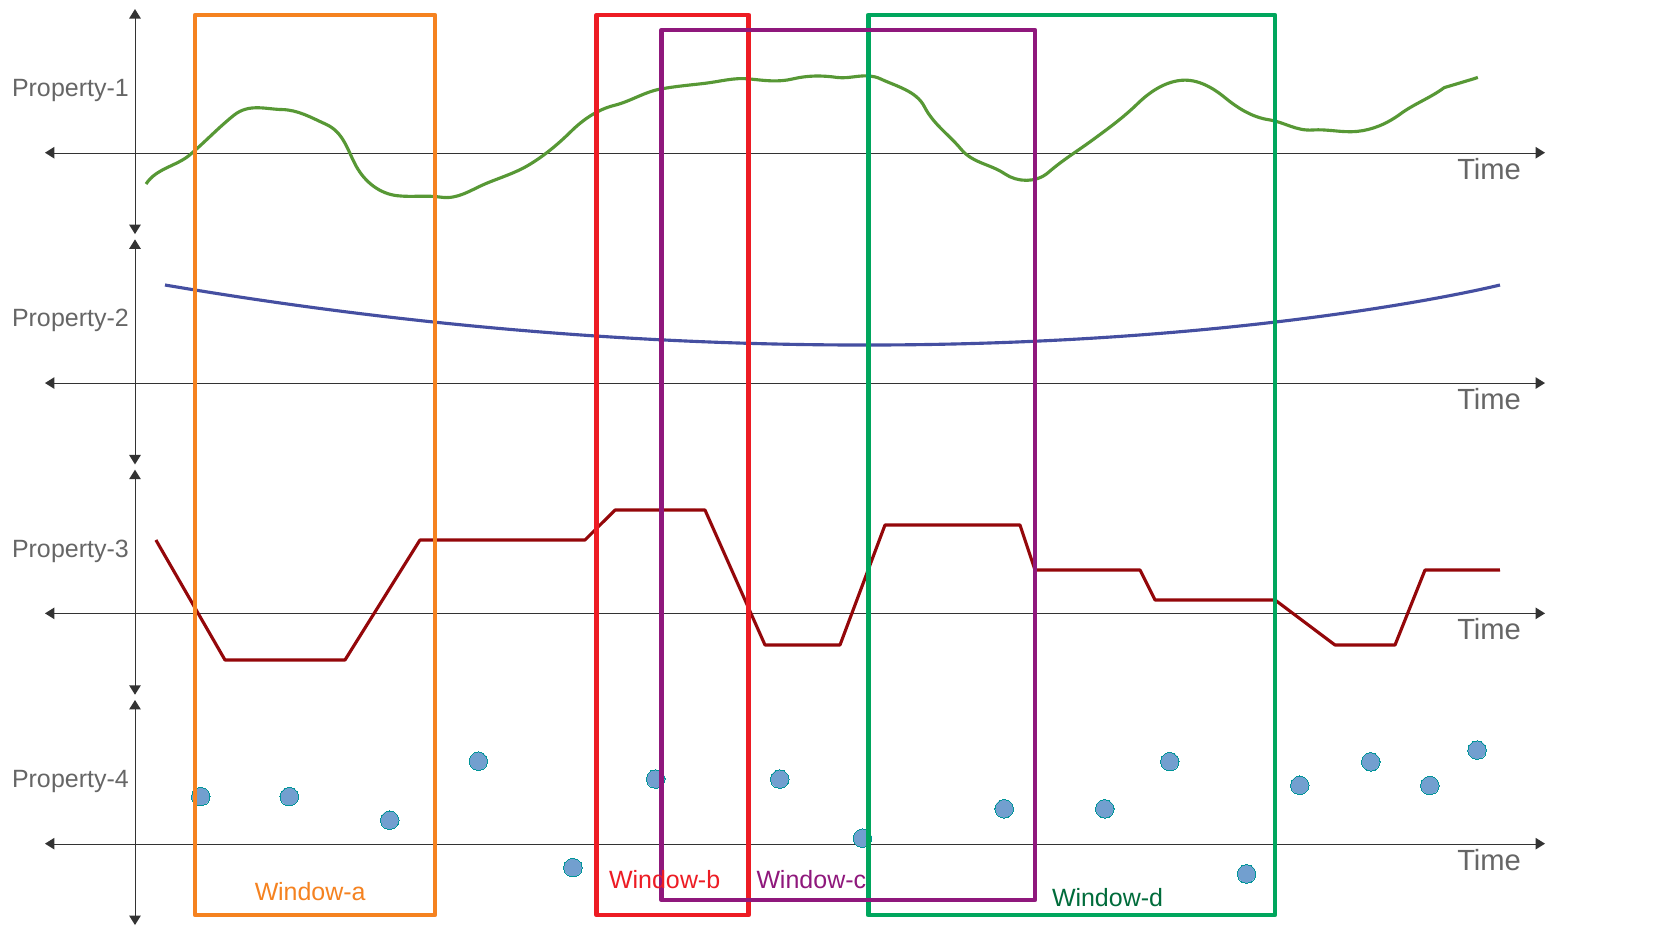

Property-1
Time
Property-2
Time
Property-3
Time
Property-4
Time
Window-b
Window-c
Window-a
Window-d